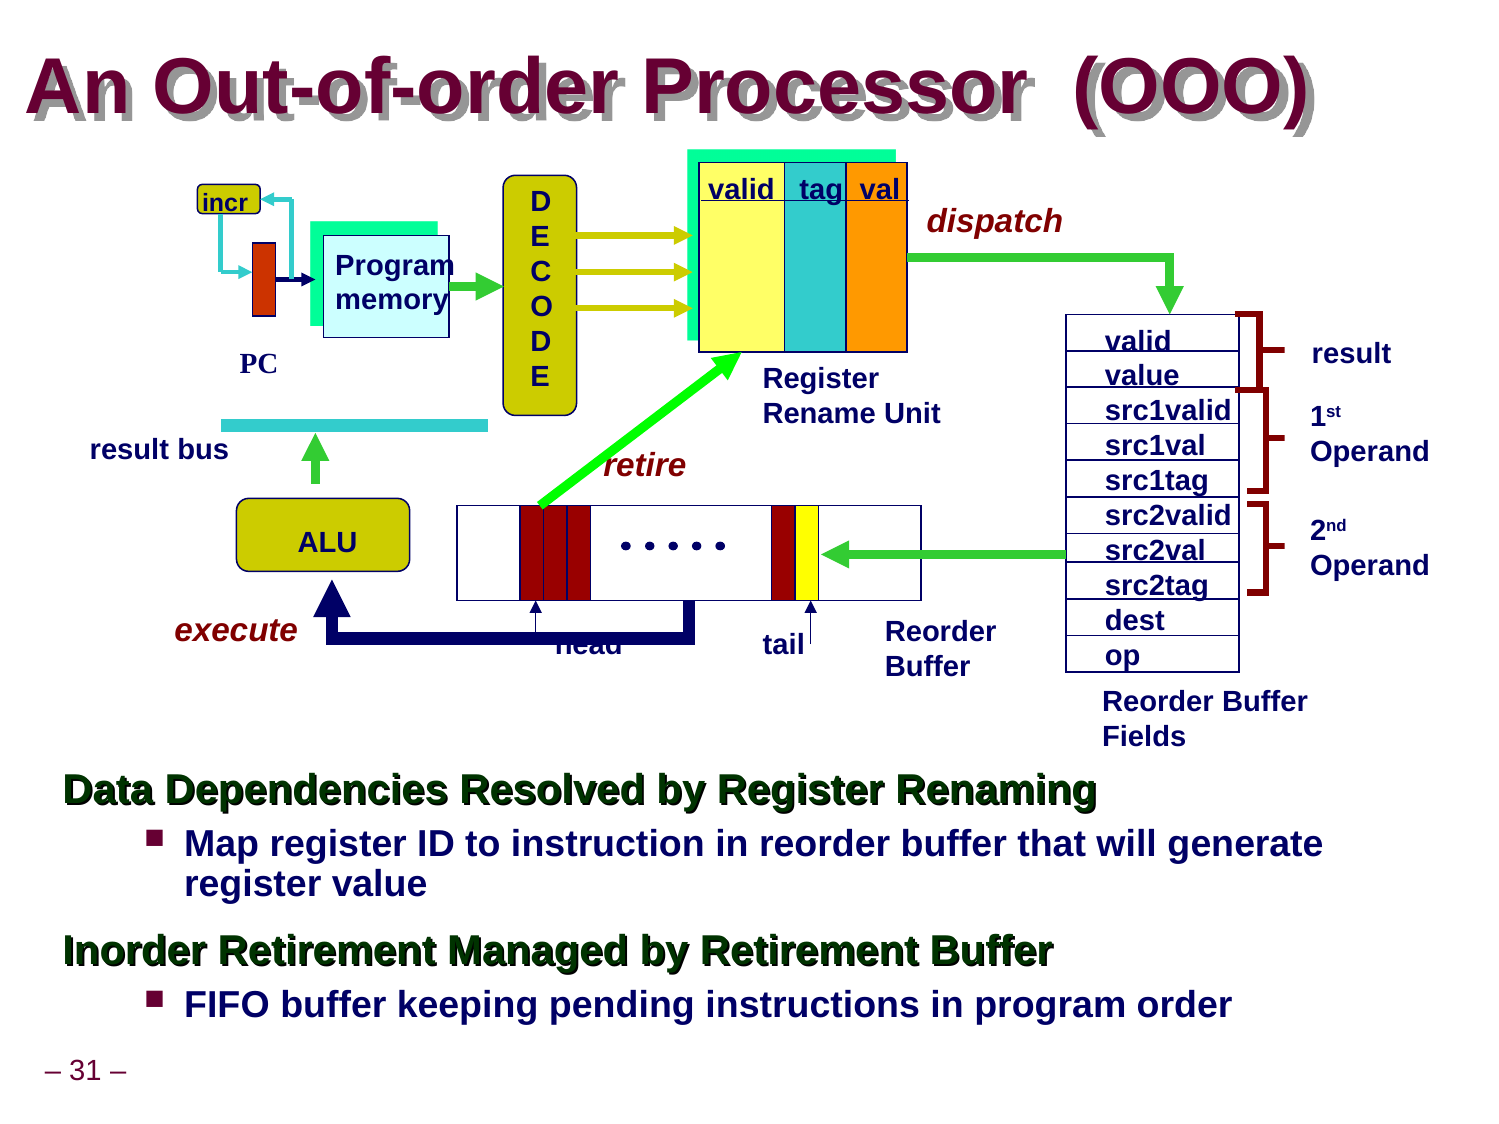

# An Out-of-order Processor (OOO)
 valid tag val
D
E
C
O
D
E
incr
dispatch
Program
memory
valid
value
src1valid
src1val
src1tag
src2valid
src2val
src2tag
dest
op
result
PC
Register
Rename Unit
1st
Operand
result bus
retire
2nd
Operand
ALU
execute
Reorder
Buffer
head
tail
Reorder Buffer
Fields
Data Dependencies Resolved by Register Renaming
Map register ID to instruction in reorder buffer that will generate register value
Inorder Retirement Managed by Retirement Buffer
FIFO buffer keeping pending instructions in program order